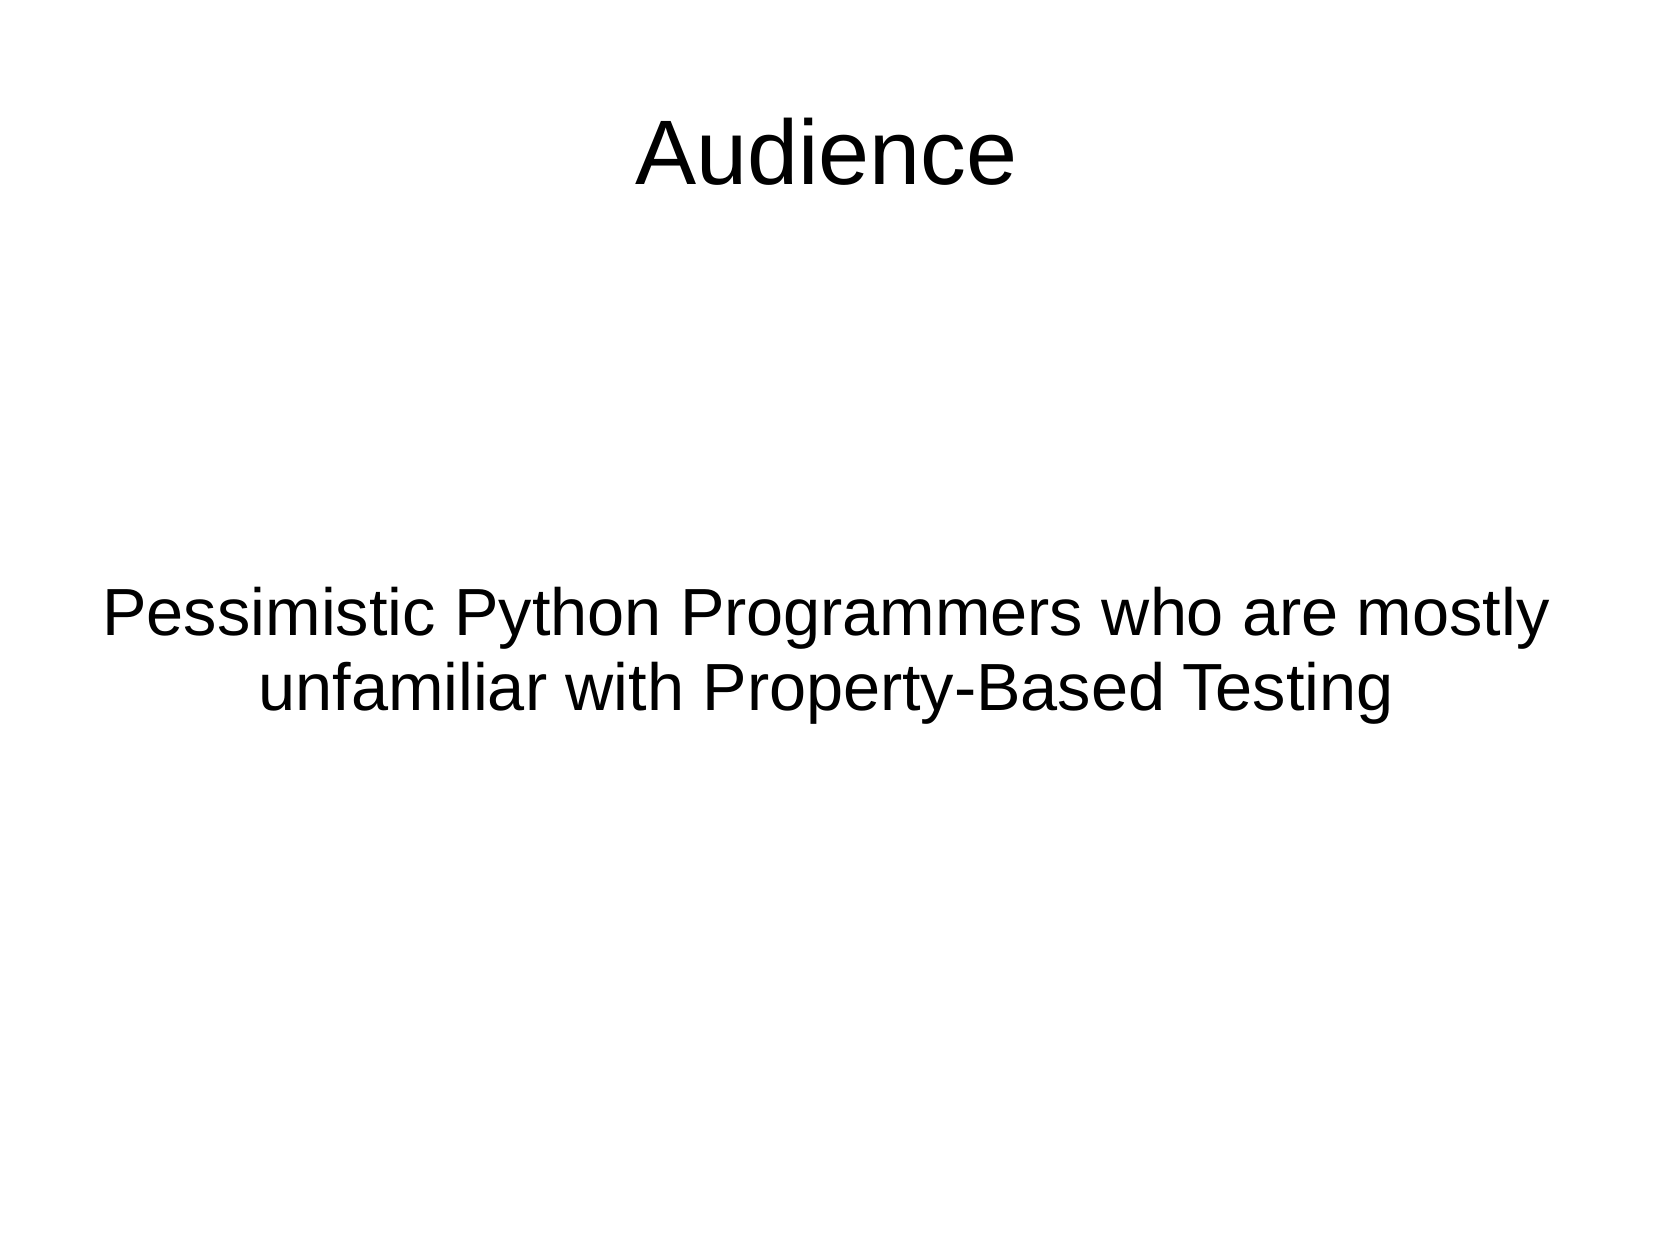

# Audience
Pessimistic Python Programmers who are mostly unfamiliar with Property-Based Testing